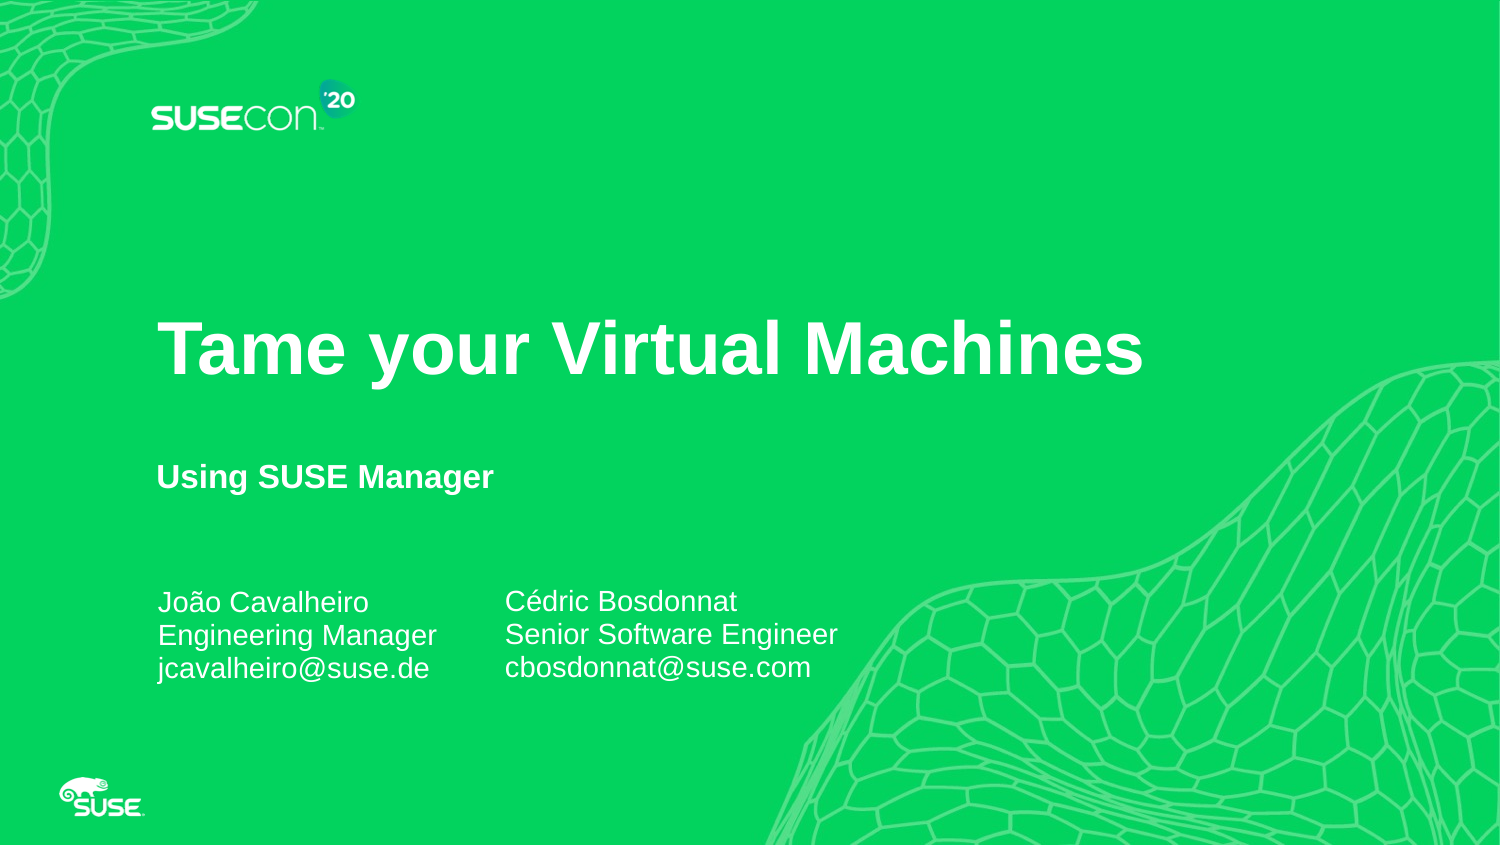

# Tame your Virtual Machines
Using SUSE Manager
Cédric Bosdonnat
Senior Software Engineer
cbosdonnat@suse.com
João Cavalheiro
Engineering Manager
jcavalheiro@suse.de